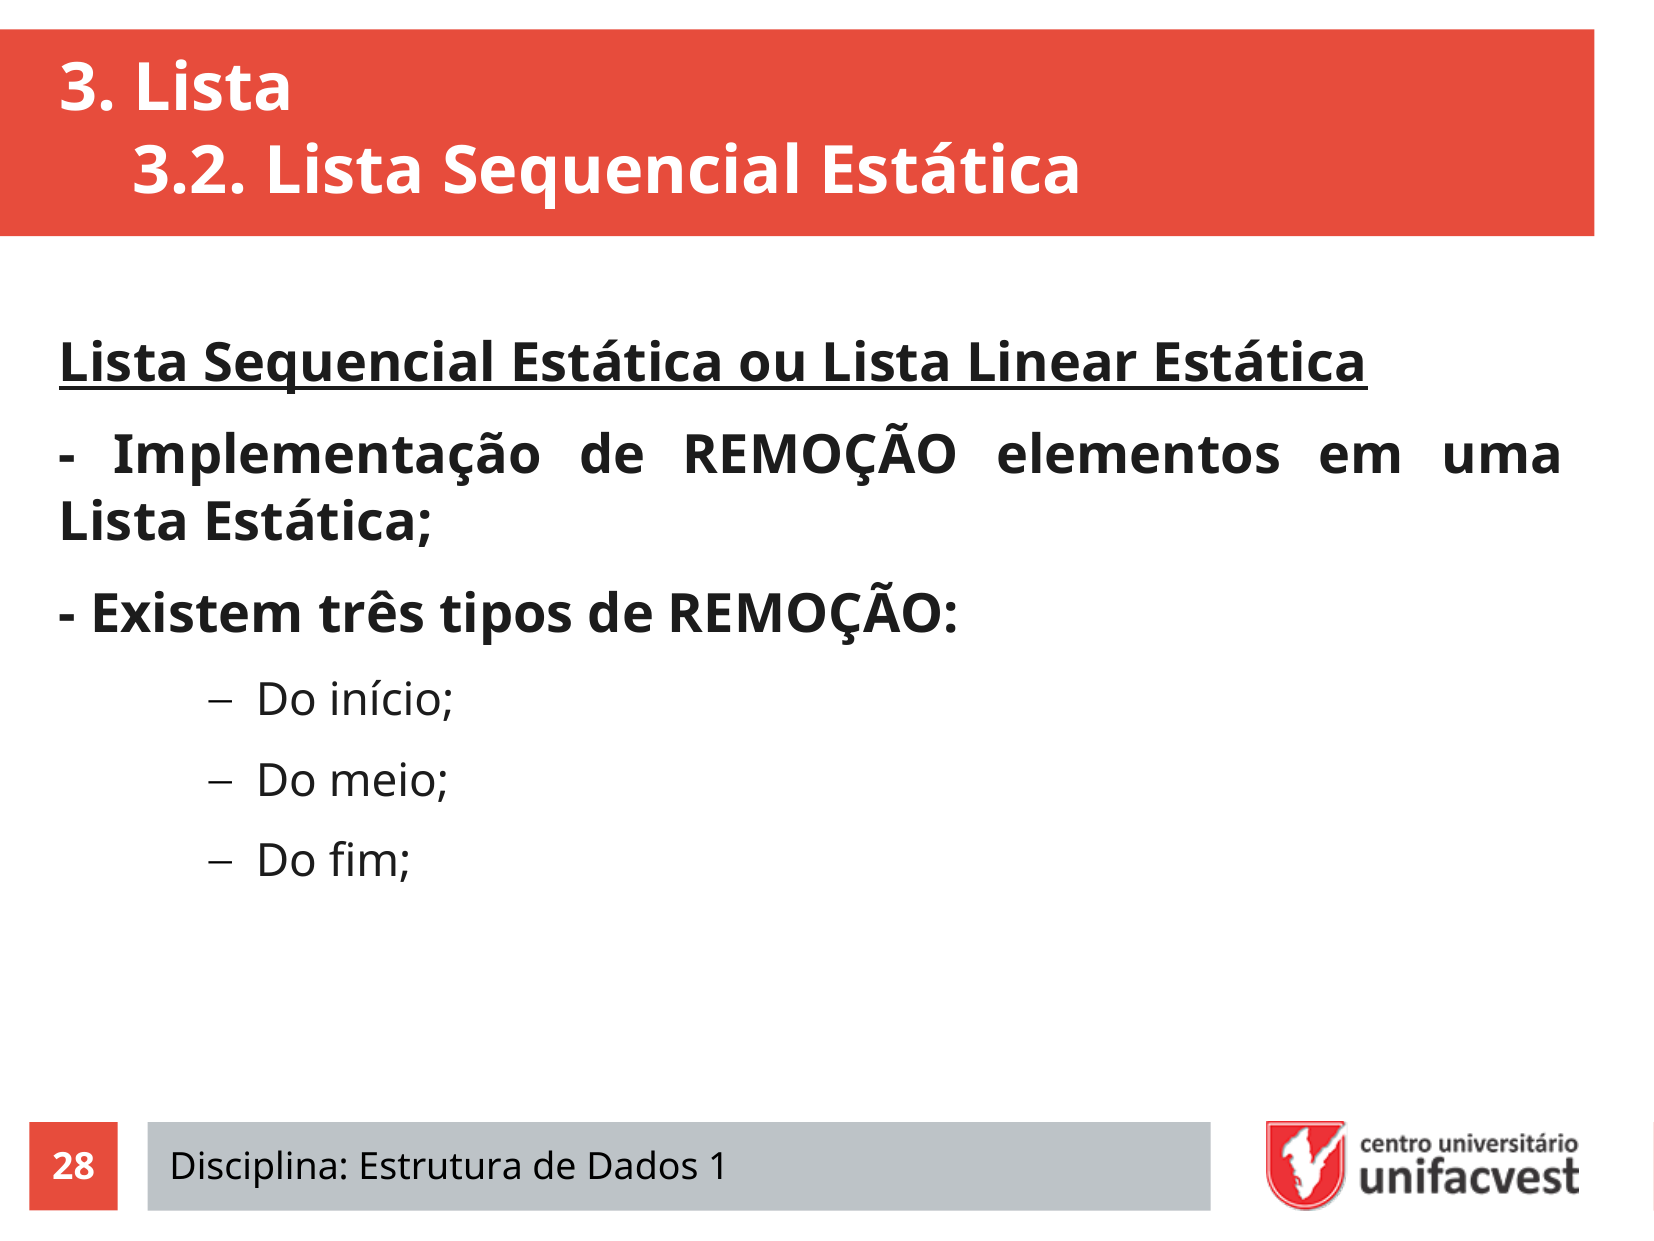

# 3. Lista 3.2. Lista Sequencial Estática
Lista Sequencial Estática ou Lista Linear Estática
- Implementação de REMOÇÃO elementos em uma Lista Estática;
- Existem três tipos de REMOÇÃO:
Do início;
Do meio;
Do fim;
28
Disciplina: Estrutura de Dados 1